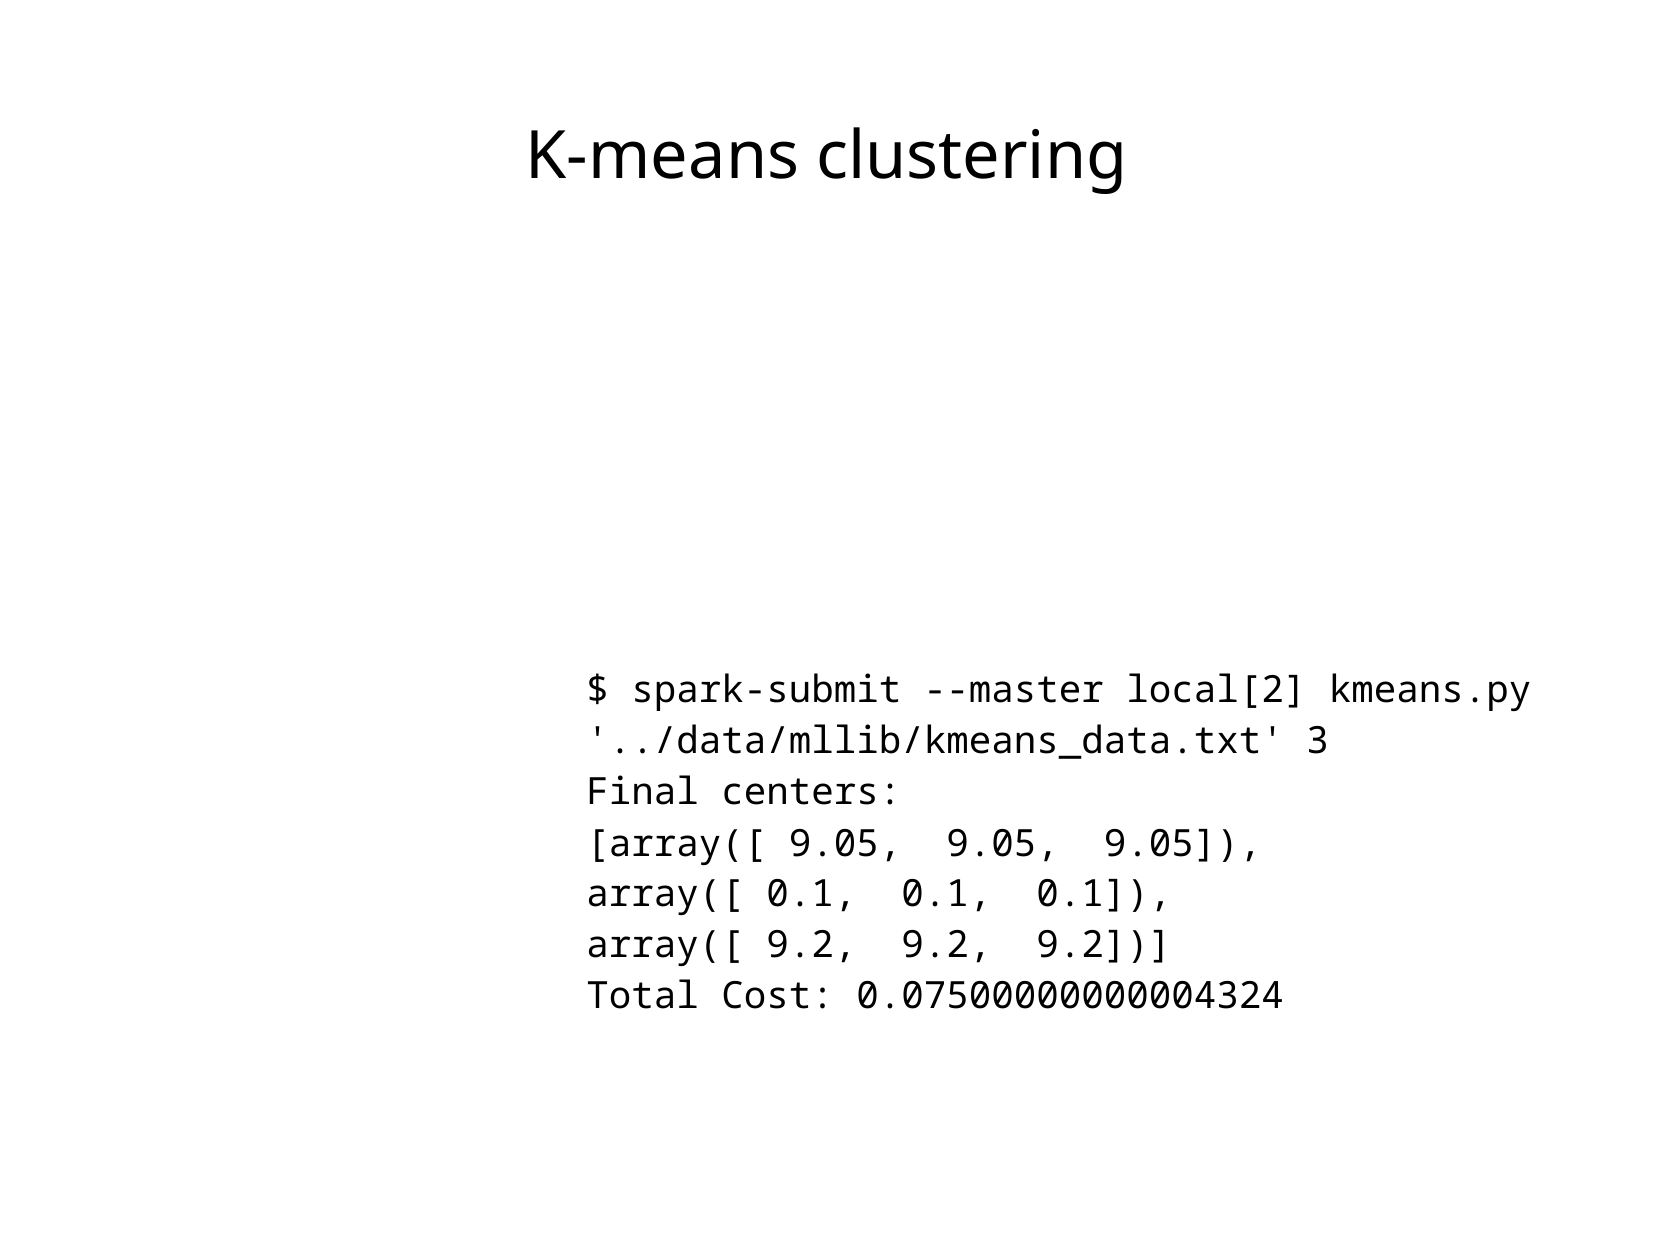

# K-means clustering
$ spark-submit --master local[2] kmeans.py '../data/mllib/kmeans_data.txt' 3
Final centers:
[array([ 9.05, 9.05, 9.05]),
array([ 0.1, 0.1, 0.1]),
array([ 9.2, 9.2, 9.2])]
Total Cost: 0.07500000000004324